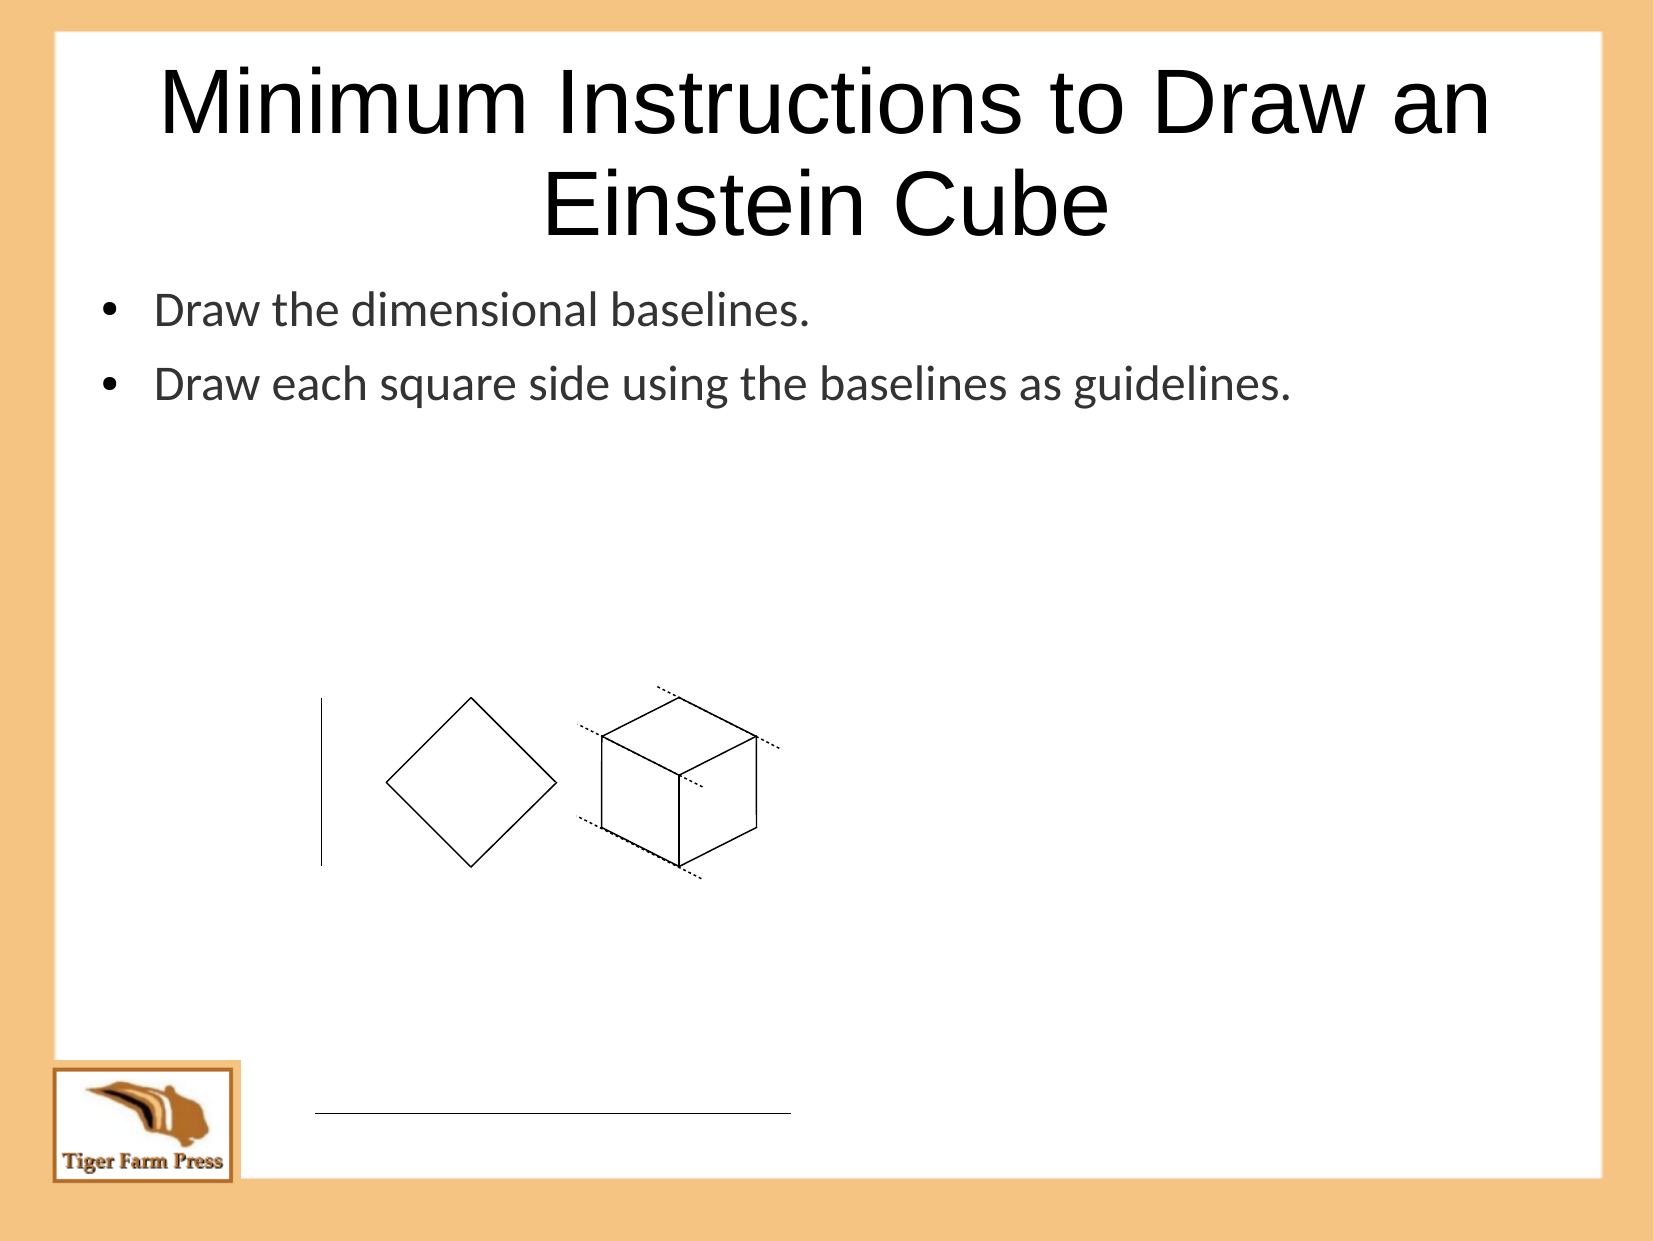

# Minimum Instructions to Draw an Einstein Cube
Draw the dimensional baselines.
Draw each square side using the baselines as guidelines.